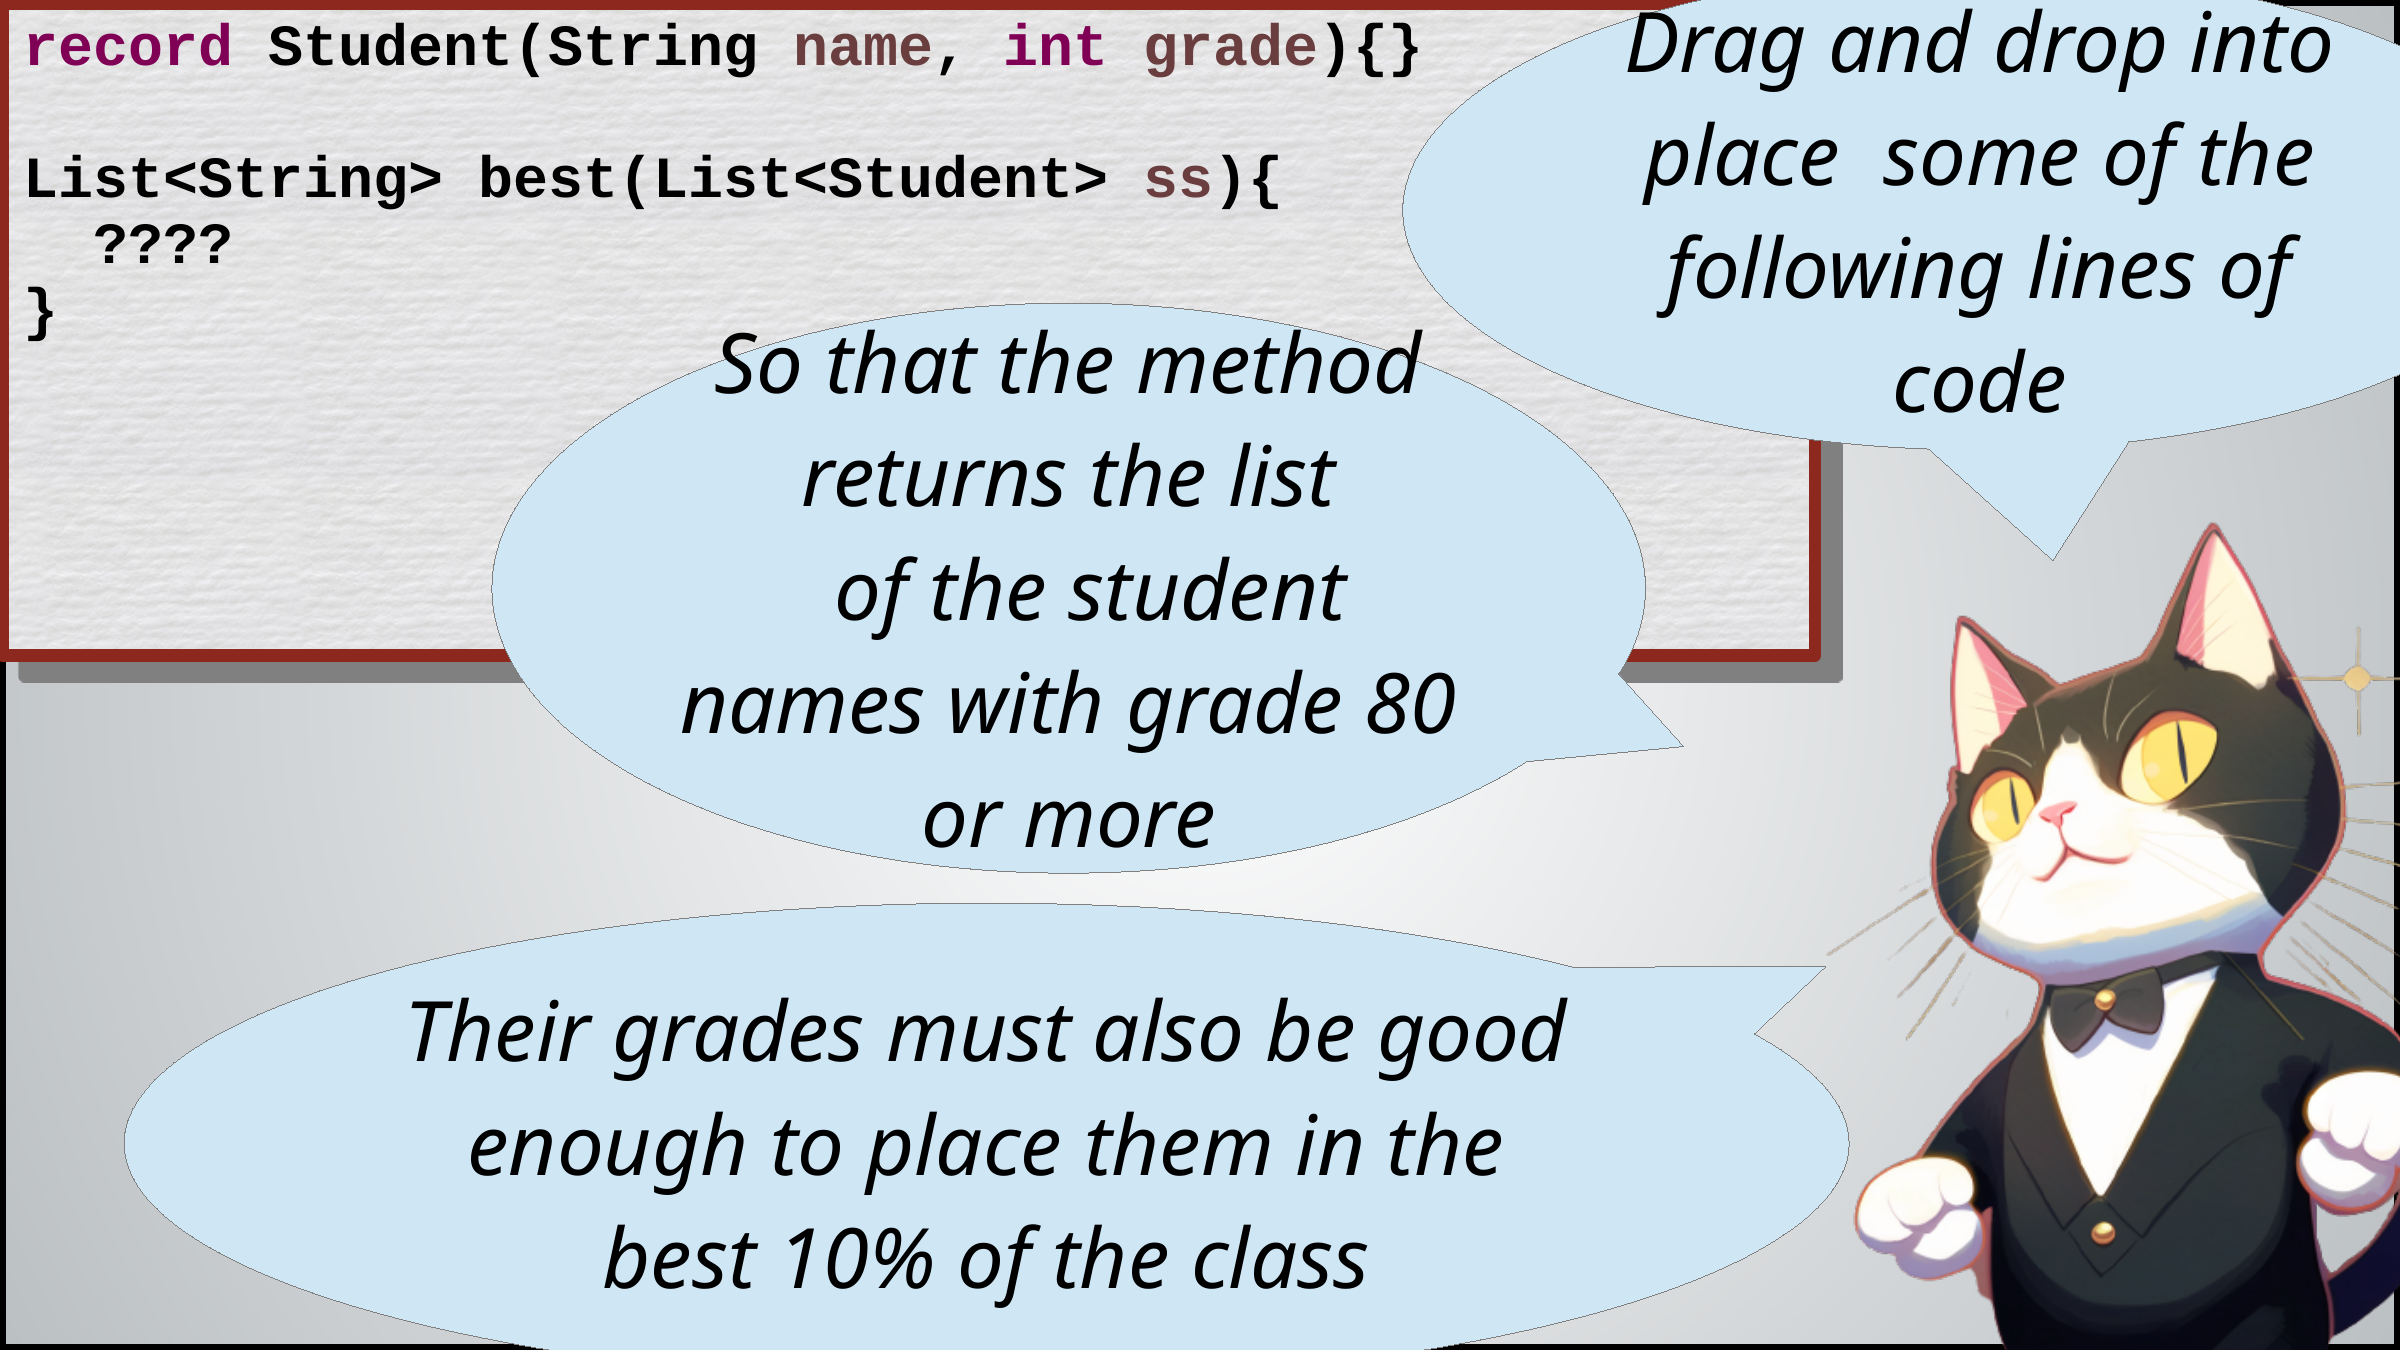

Drag and drop into place some of the following lines of code
record Student(String name, int grade){}
List<String> best(List<Student> ss){
 ????
}
So that the method returns the list
 of the student names with grade 80 or more
Their grades must also be good enough to place them in the best 10% of the class